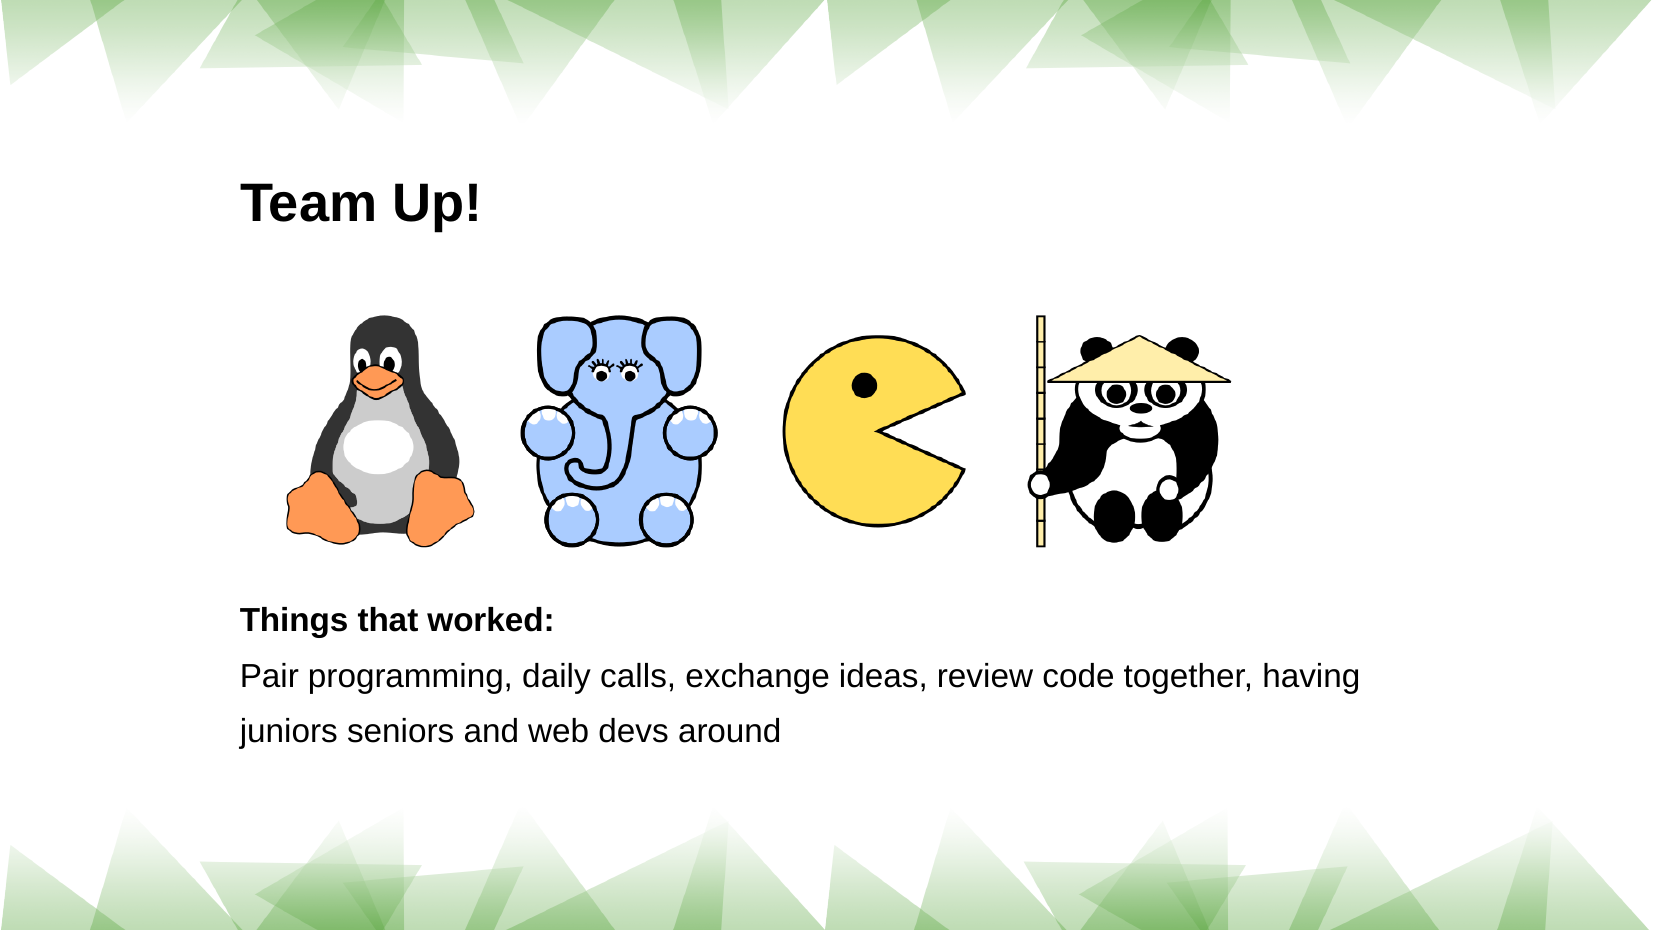

# Team Up!
Things that worked:
Pair programming, daily calls, exchange ideas, review code together, having juniors seniors and web devs around